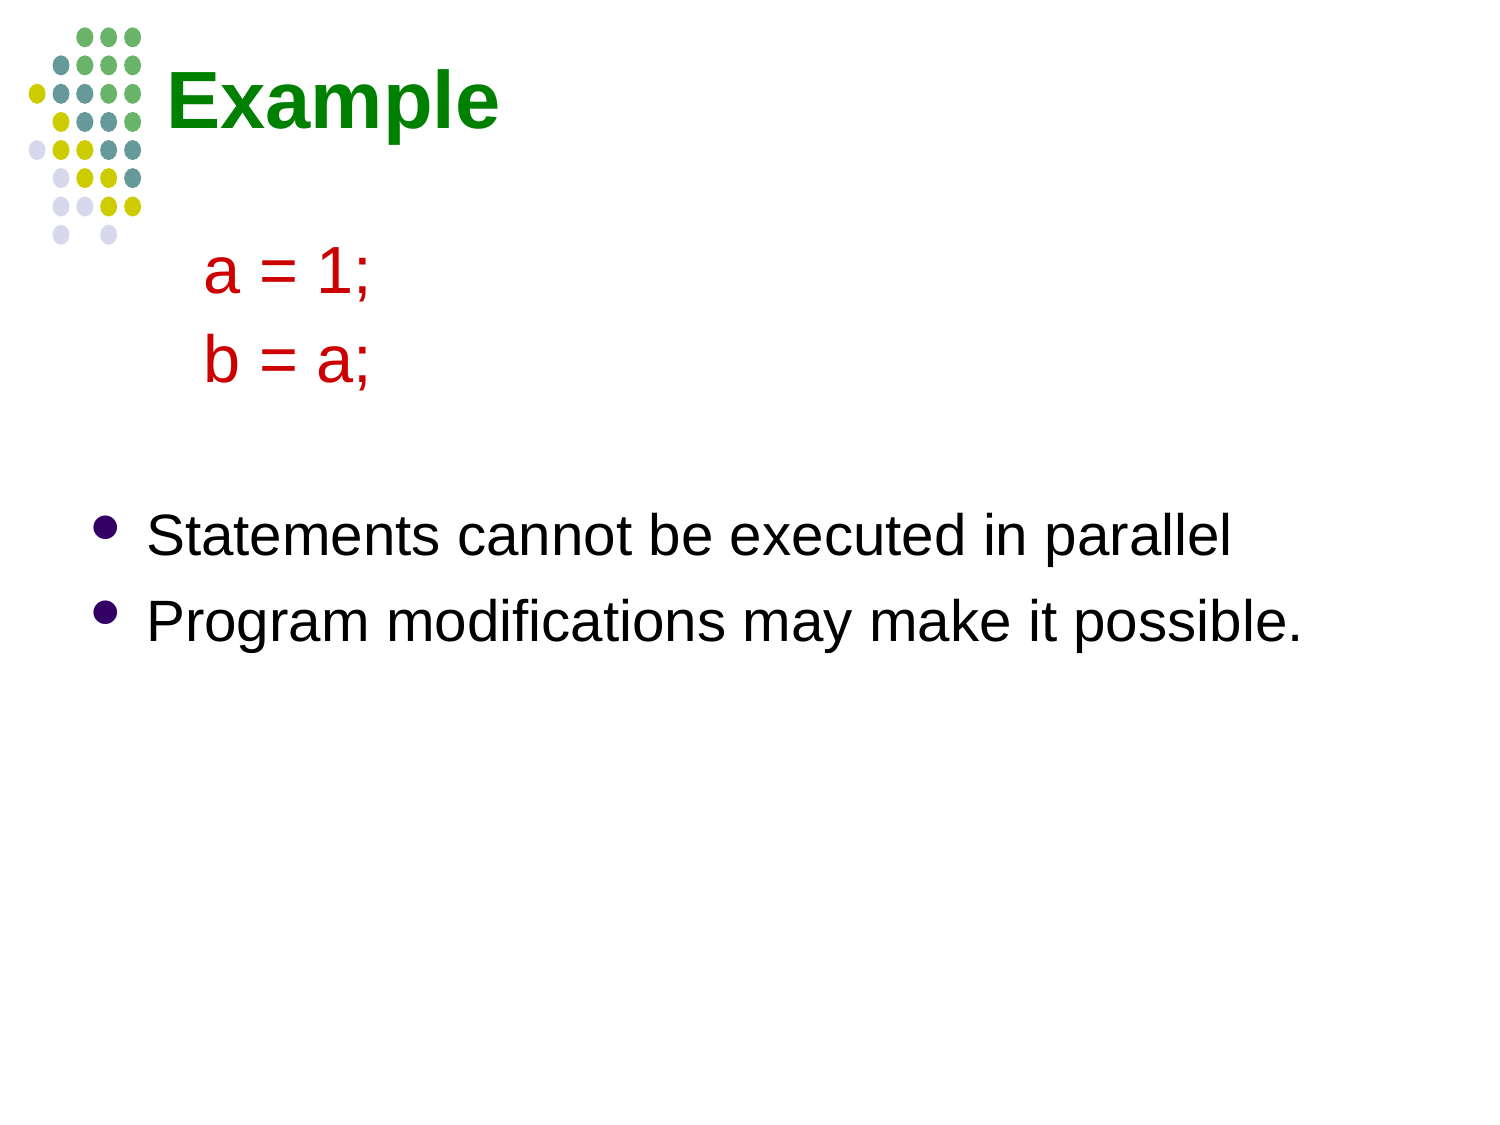

# Example
a = 1;
b = a;
Statements cannot be executed in parallel
Program modifications may make it possible.